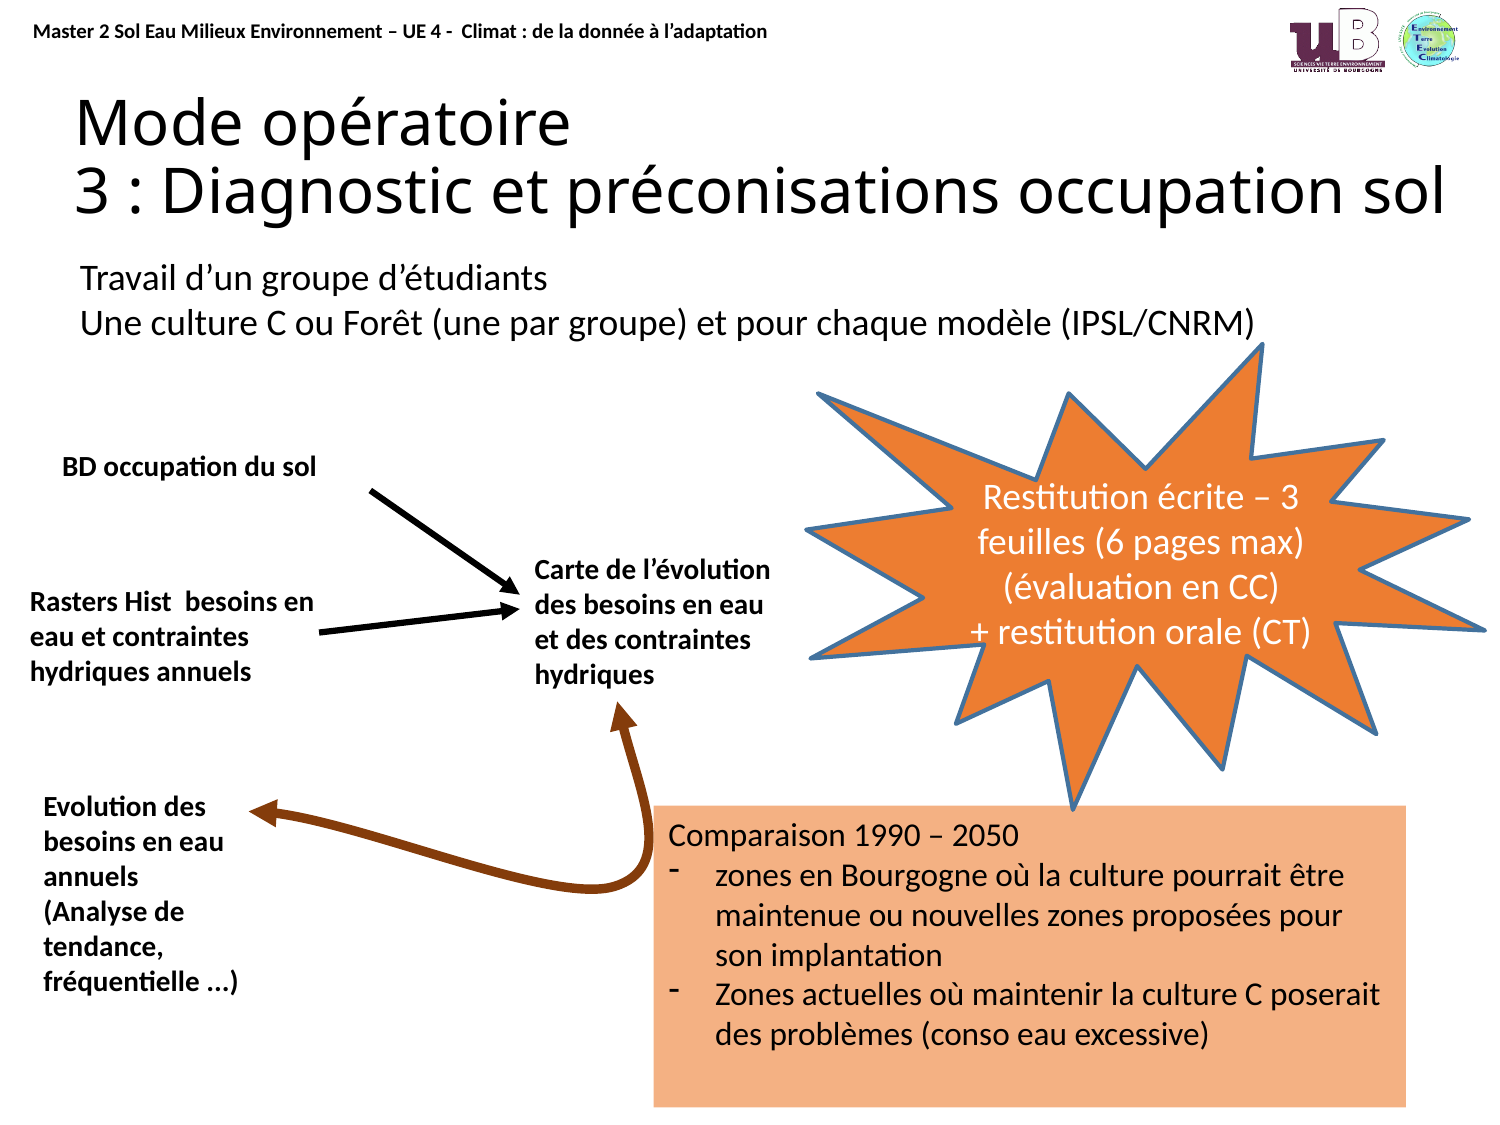

Mode opératoire
3 : Diagnostic et préconisations occupation sol
Travail d’un groupe d’étudiants
Une culture C ou Forêt (une par groupe) et pour chaque modèle (IPSL/CNRM)
Restitution écrite – 3 feuilles (6 pages max)
(évaluation en CC)
+ restitution orale (CT)
BD occupation du sol
Carte de l’évolution des besoins en eau et des contraintes hydriques
Rasters Hist besoins en eau et contraintes hydriques annuels
Evolution des besoins en eau annuels (Analyse de tendance, fréquentielle ...)
Comparaison 1990 – 2050
zones en Bourgogne où la culture pourrait être maintenue ou nouvelles zones proposées pour son implantation
Zones actuelles où maintenir la culture C poserait des problèmes (conso eau excessive)